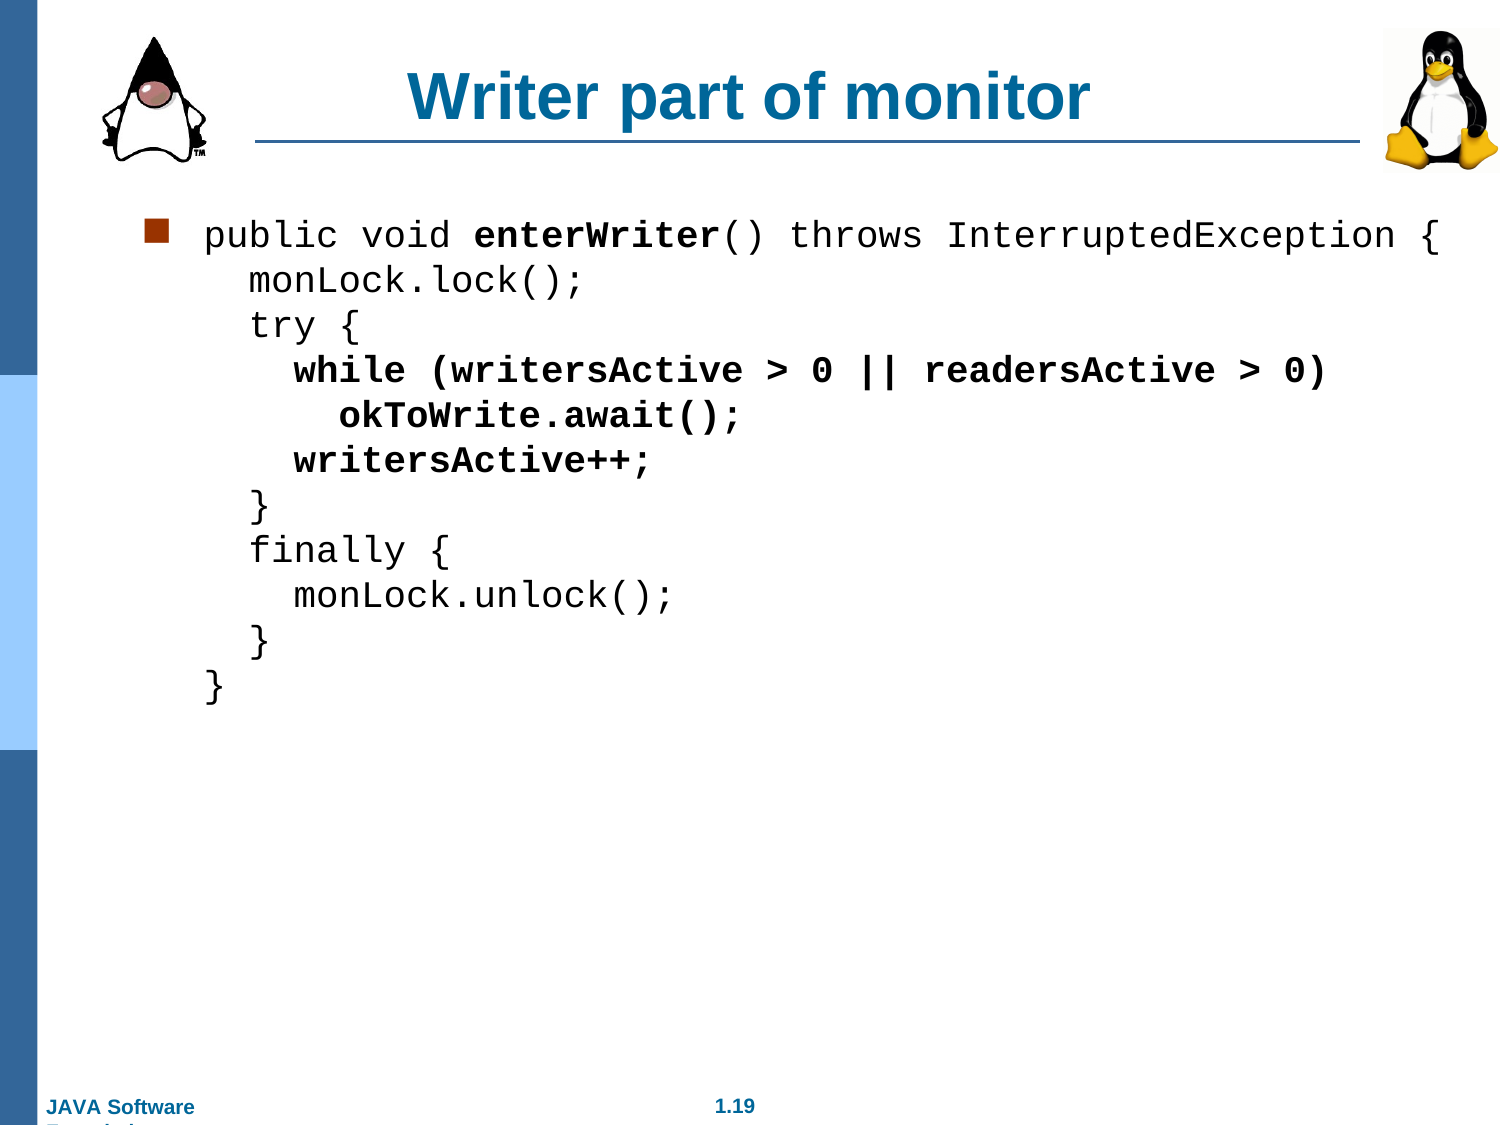

# Writer part of monitor
public void enterWriter() throws InterruptedException {
 monLock.lock();
 try {
 while (writersActive > 0 || readersActive > 0)
 okToWrite.await();
 writersActive++;
 }
 finally {
 monLock.unlock();
 }
}